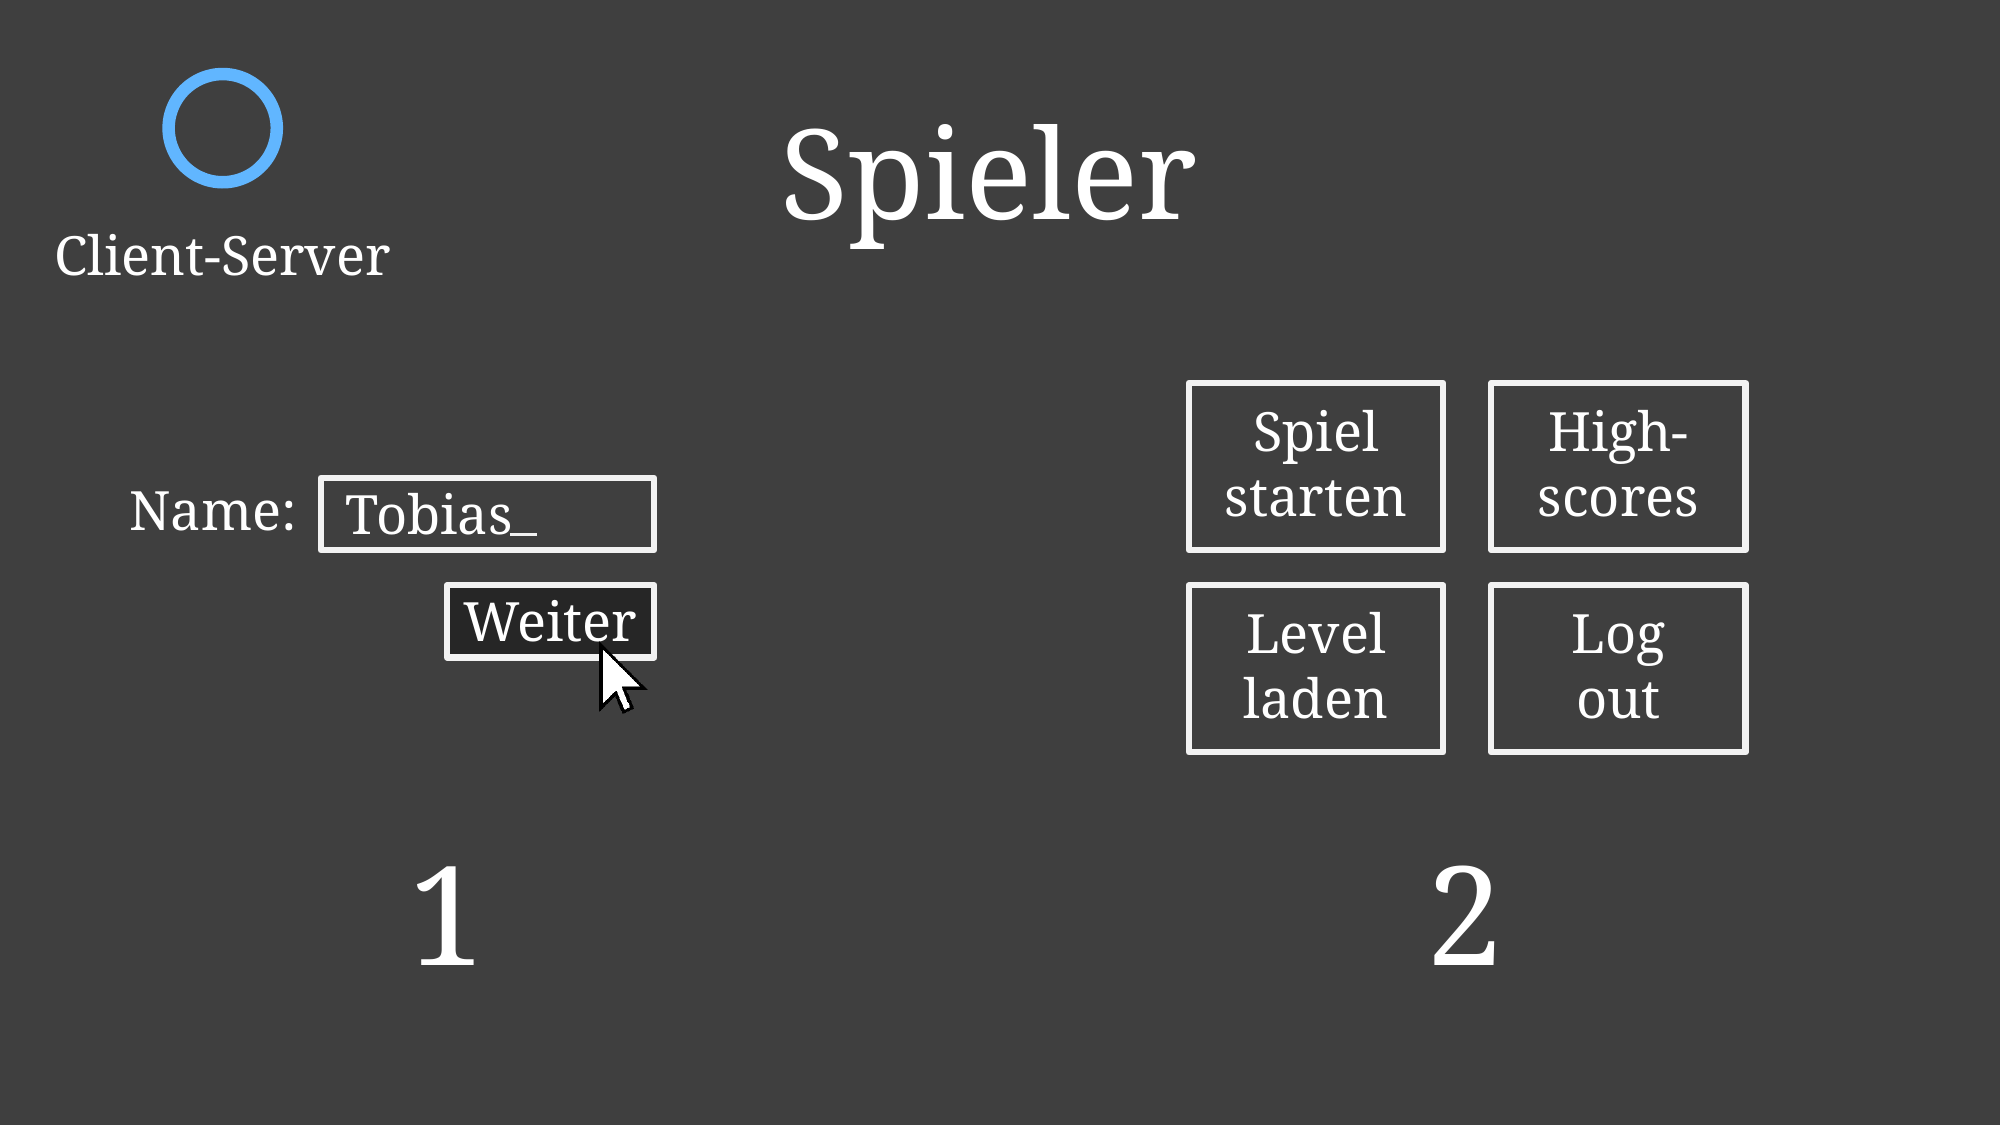

Client-Server
# Spieler
Spiel
starten
High-
scores
Name:
Tobias
Weiter
Level
laden
Log
out
1
2